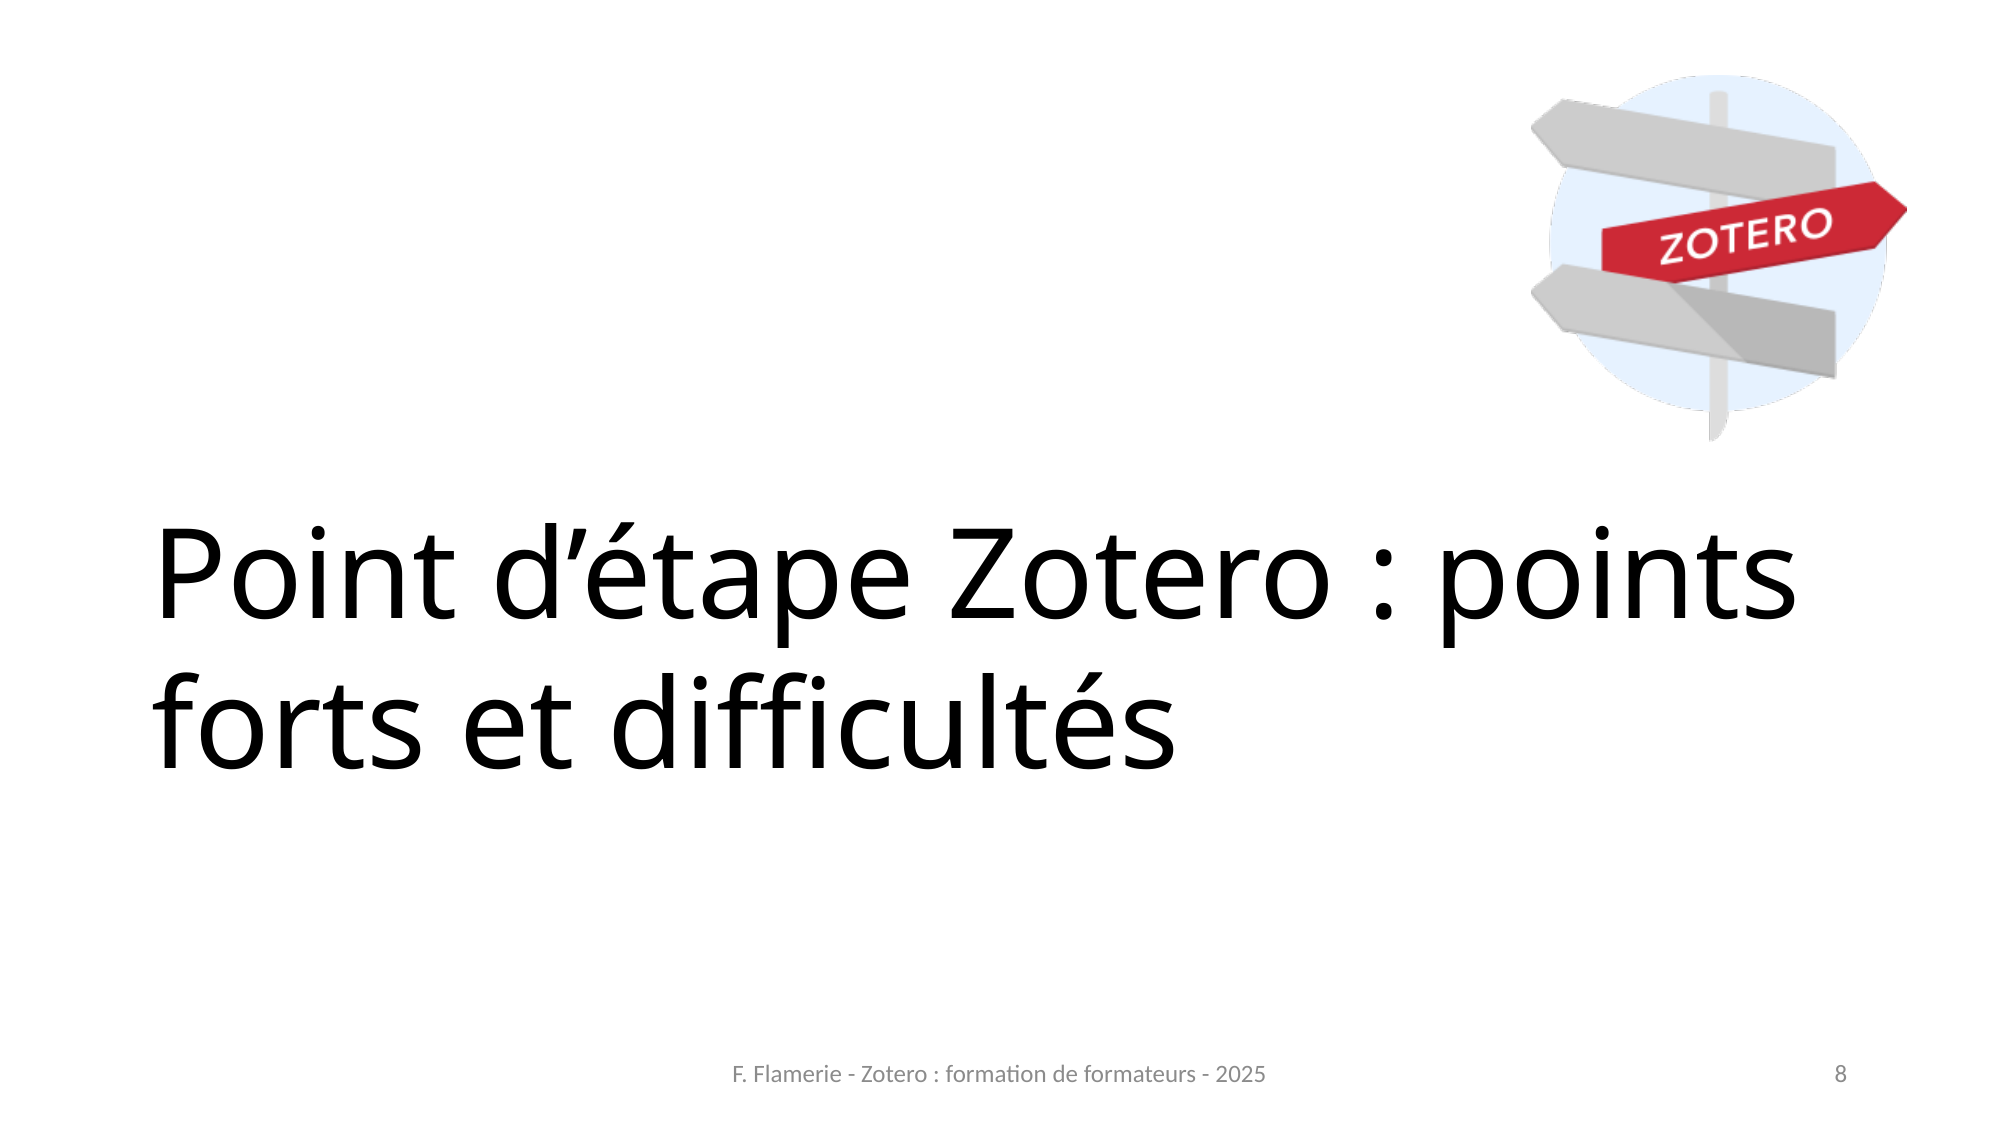

# Point d’étape Zotero : points forts et difficultés
F. Flamerie - Zotero : formation de formateurs - 2025
8